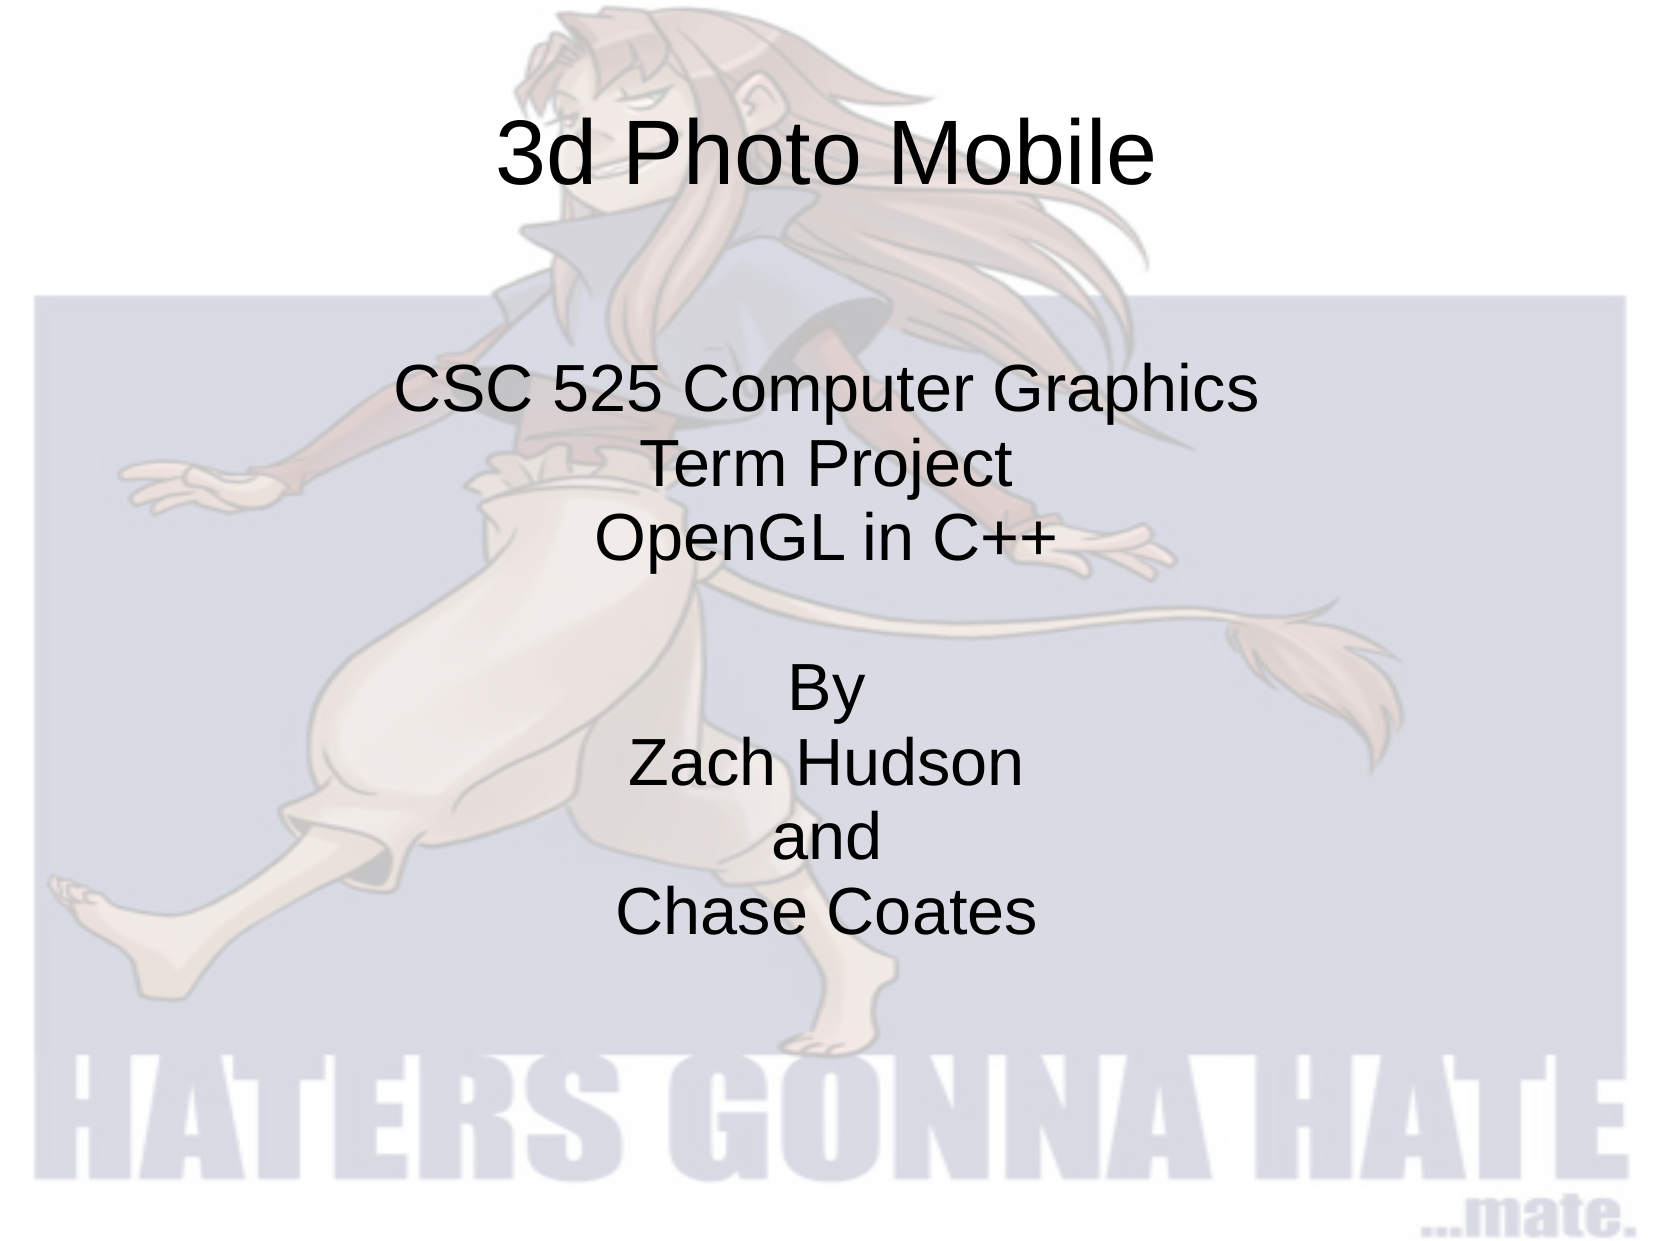

# 3d Photo Mobile
CSC 525 Computer Graphics
Term Project
OpenGL in C++
By
Zach Hudson
and
Chase Coates